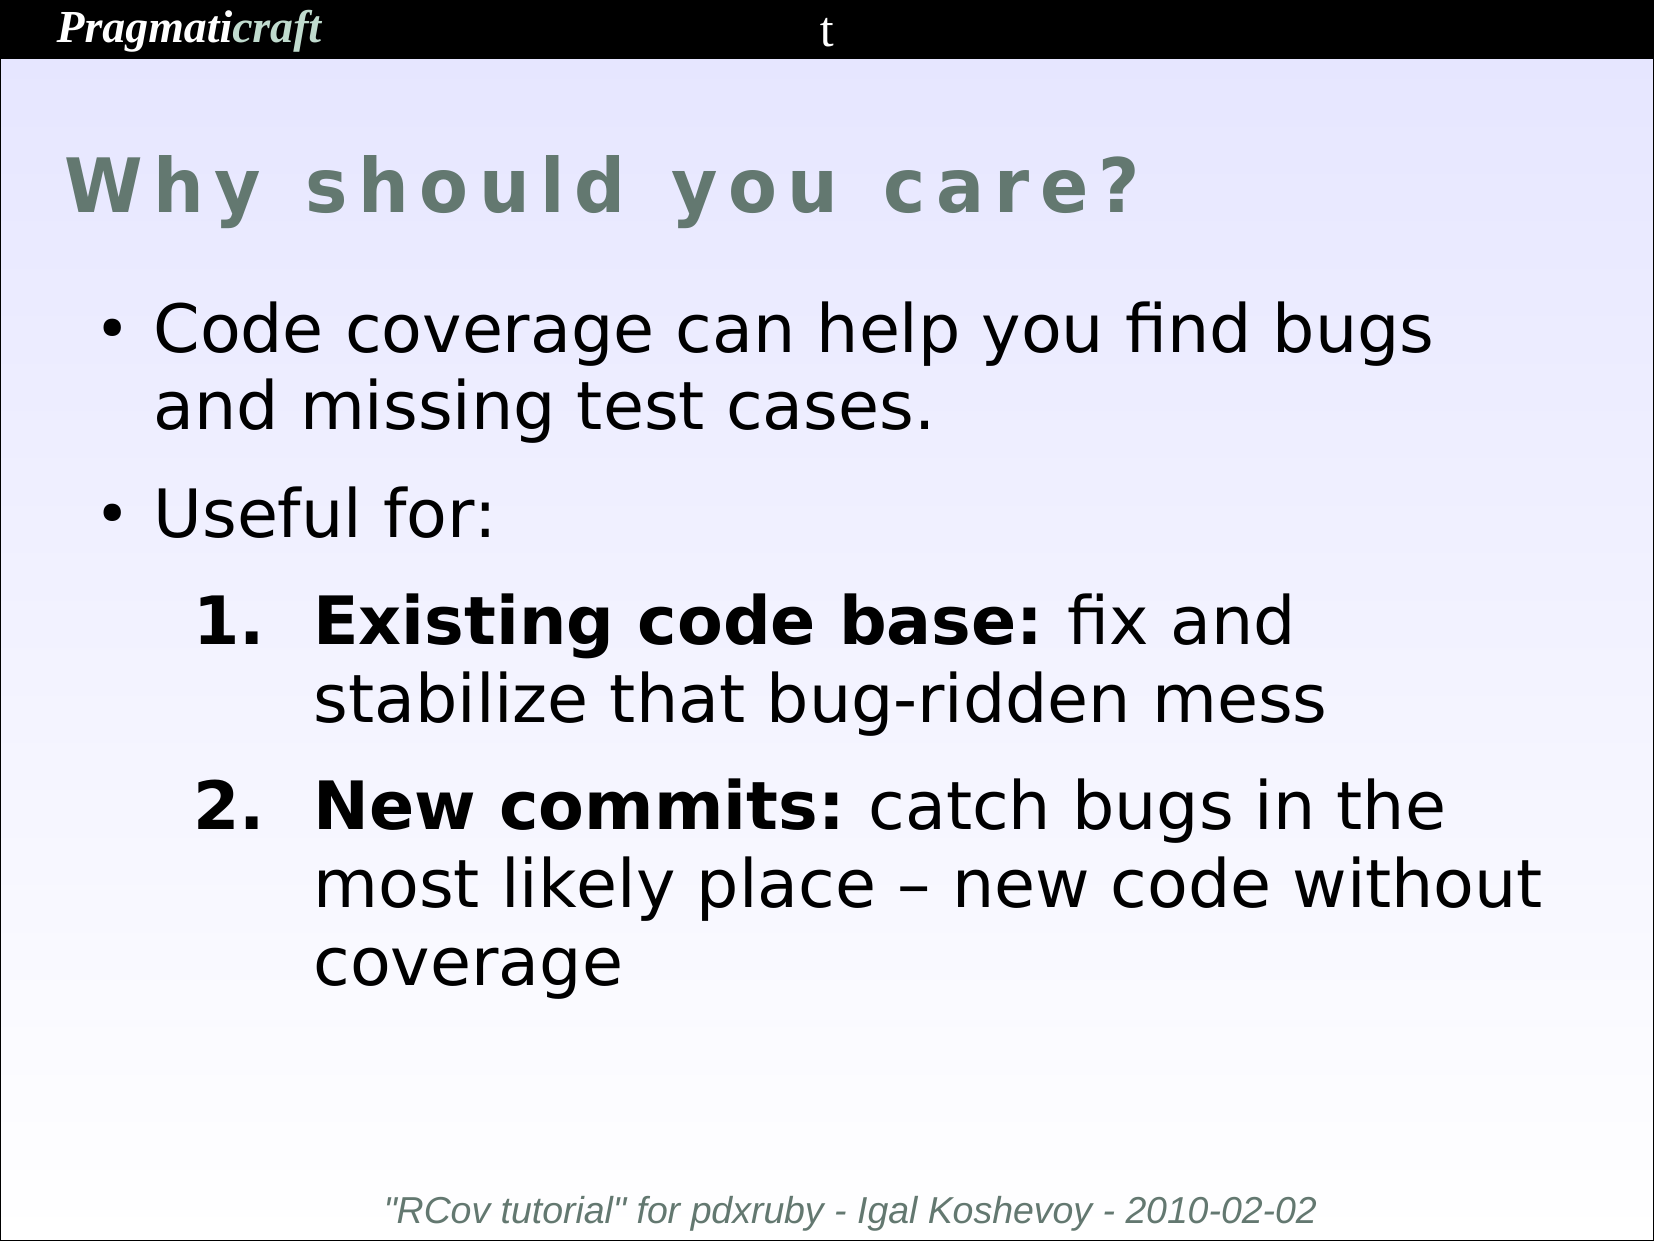

Why should you care?
# Code coverage can help you find bugs and missing test cases.
Useful for:
Existing code base: fix and stabilize that bug-ridden mess
New commits: catch bugs in the most likely place – new code without coverage